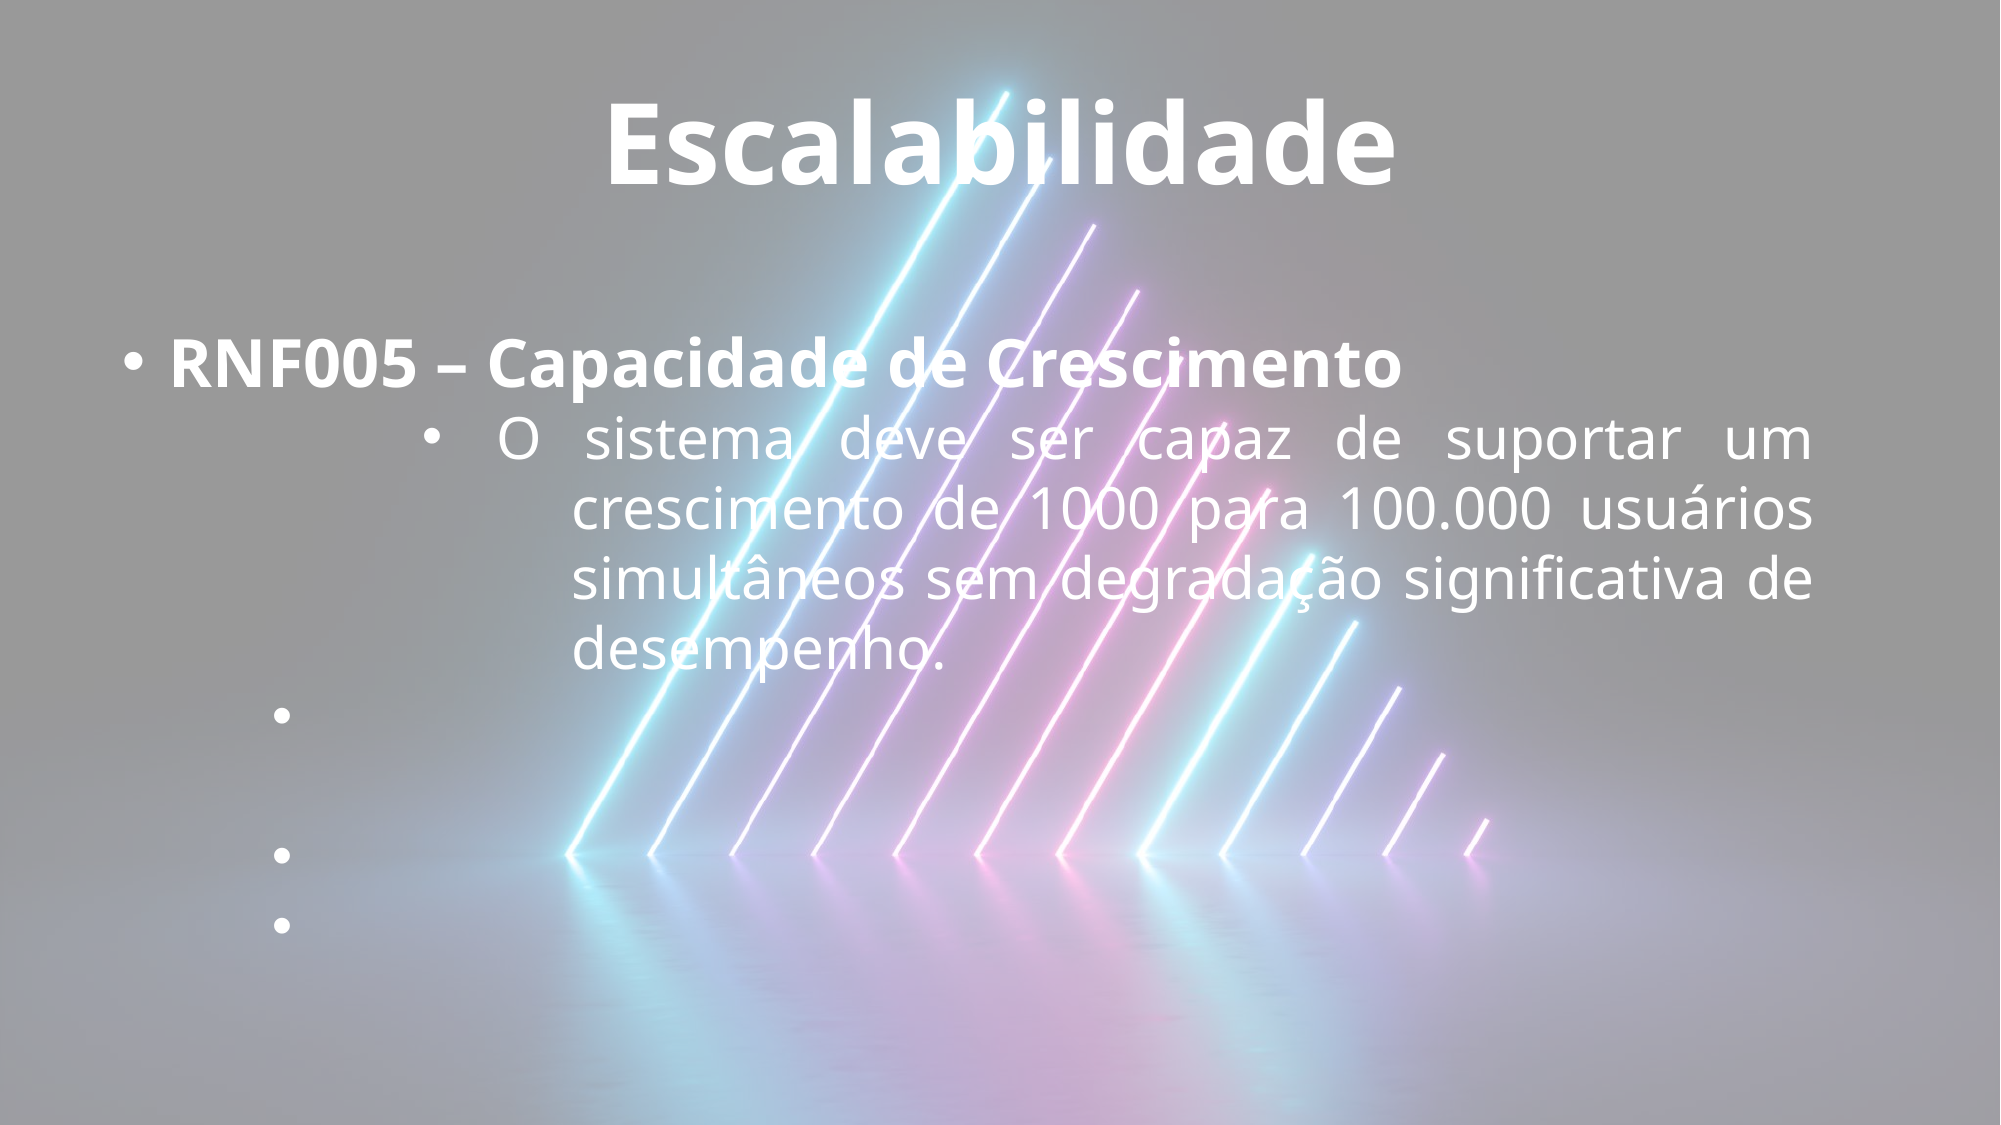

Escalabilidade
RNF005 – Capacidade de Crescimento
O sistema deve ser capaz de suportar um crescimento de 1000 para 100.000 usuários simultâneos sem degradação significativa de desempenho.